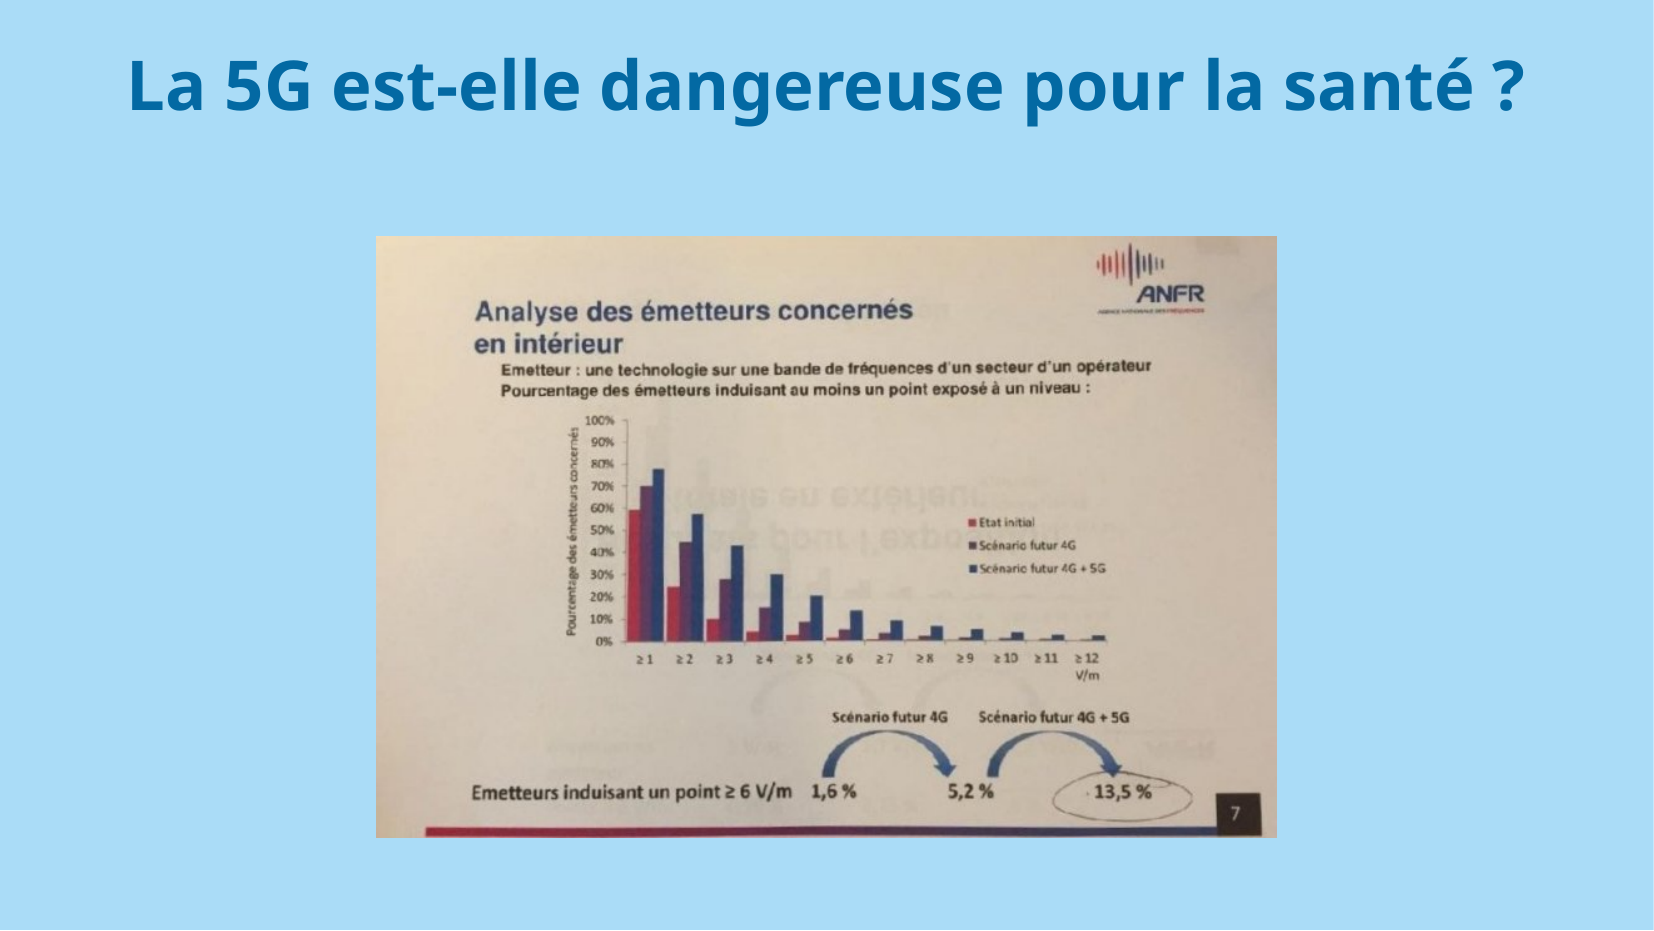

La 5G est-elle dangereuse pour la santé ?